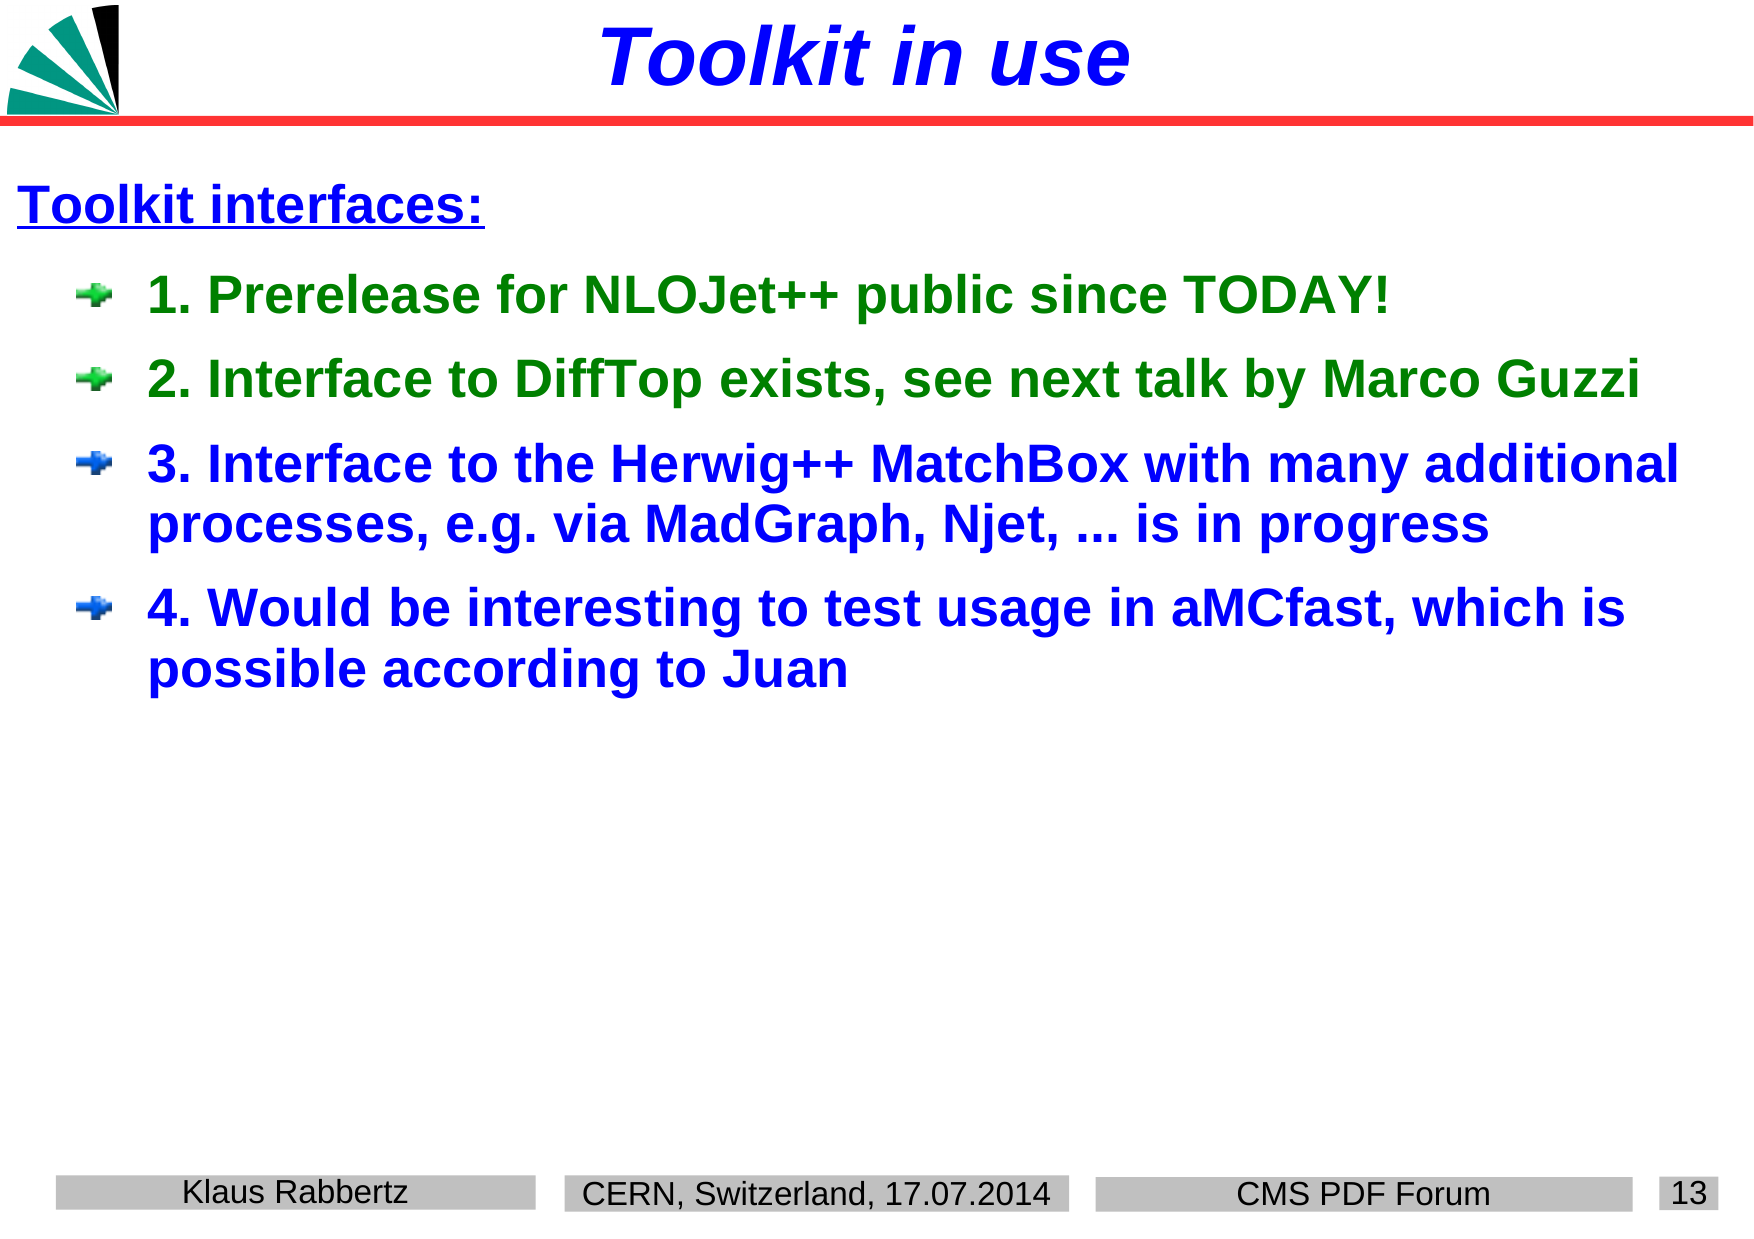

# Toolkit in use
Toolkit interfaces:
1. Prerelease for NLOJet++ public since TODAY!
2. Interface to DiffTop exists, see next talk by Marco Guzzi
3. Interface to the Herwig++ MatchBox with many additional processes, e.g. via MadGraph, Njet, ... is in progress
4. Would be interesting to test usage in aMCfast, which is possible according to Juan